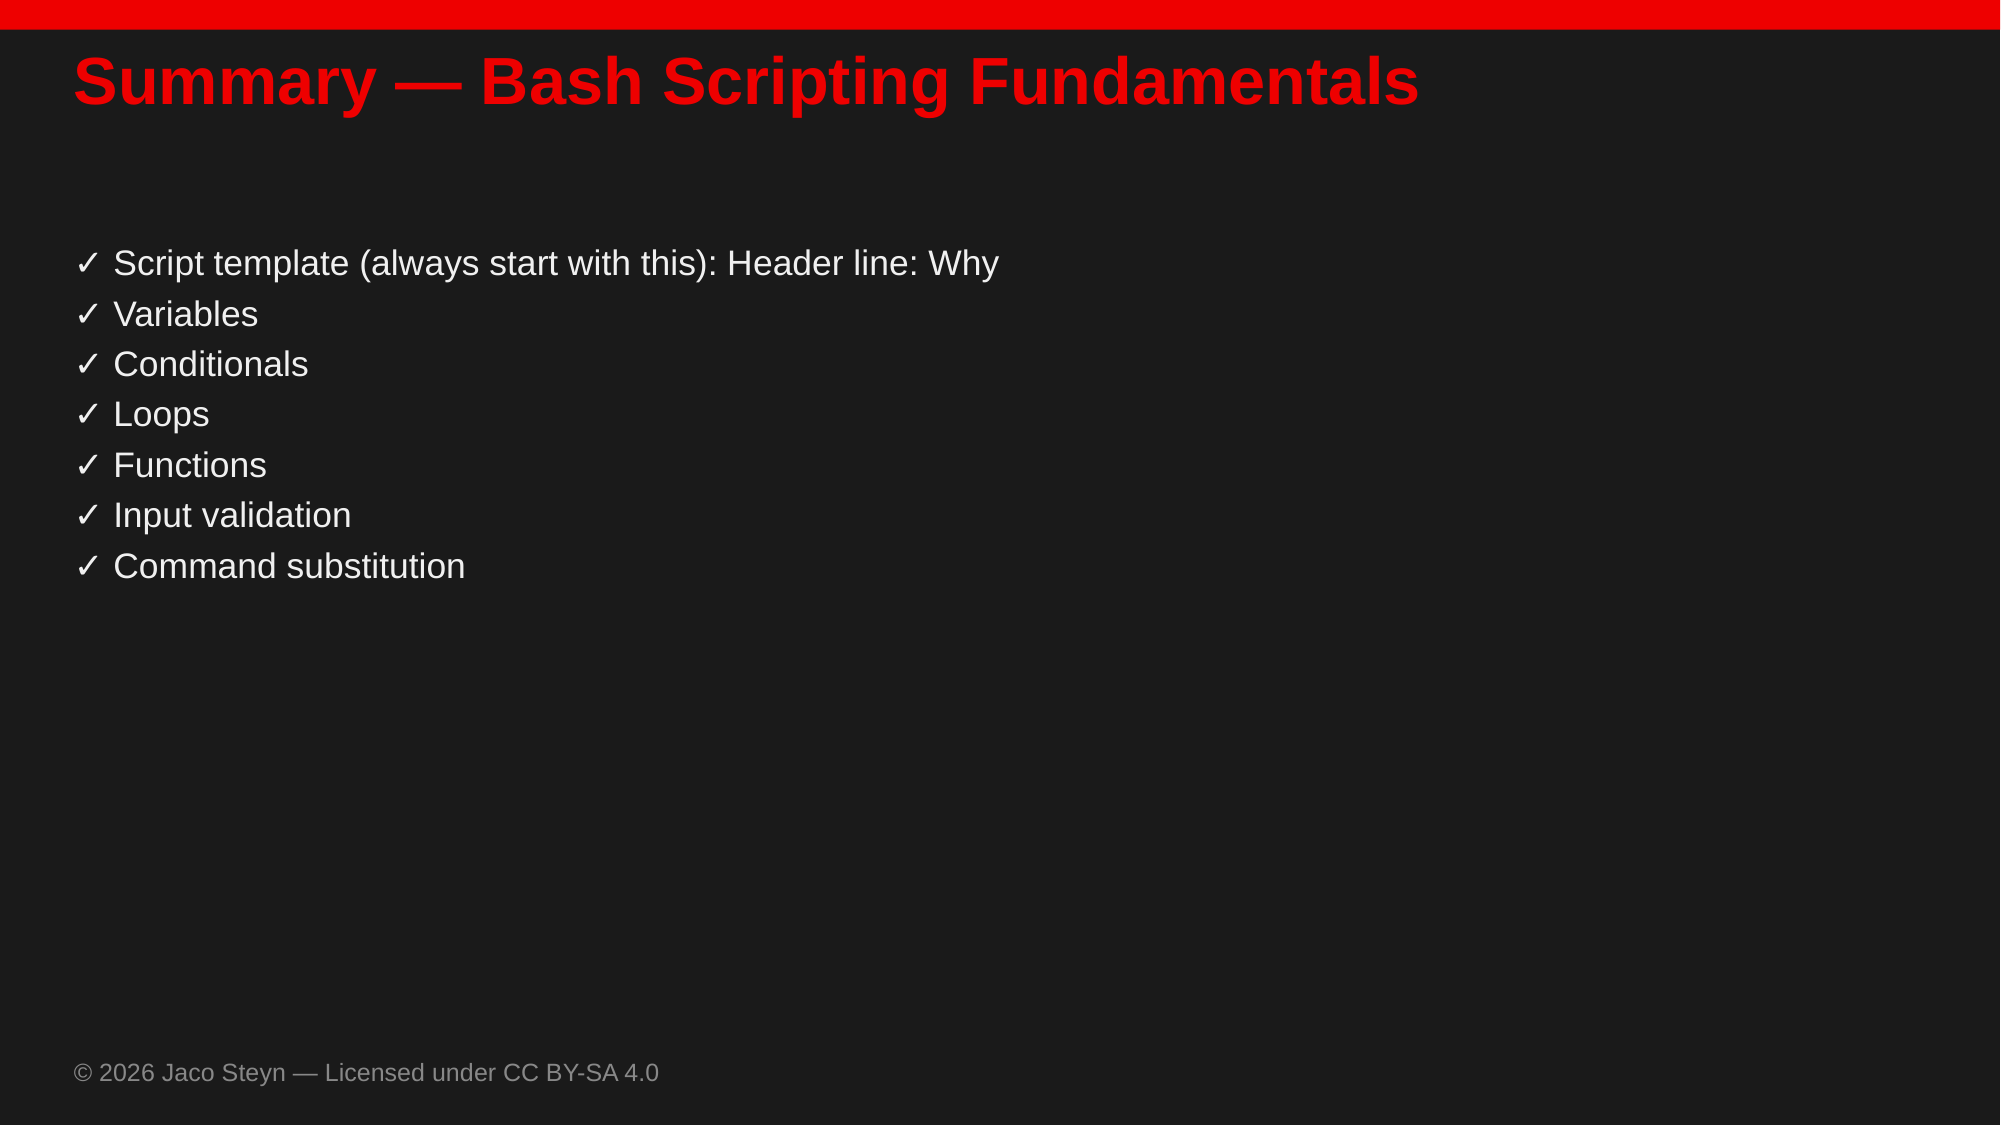

Summary — Bash Scripting Fundamentals
✓ Script template (always start with this): Header line: Why
✓ Variables
✓ Conditionals
✓ Loops
✓ Functions
✓ Input validation
✓ Command substitution
© 2026 Jaco Steyn — Licensed under CC BY-SA 4.0